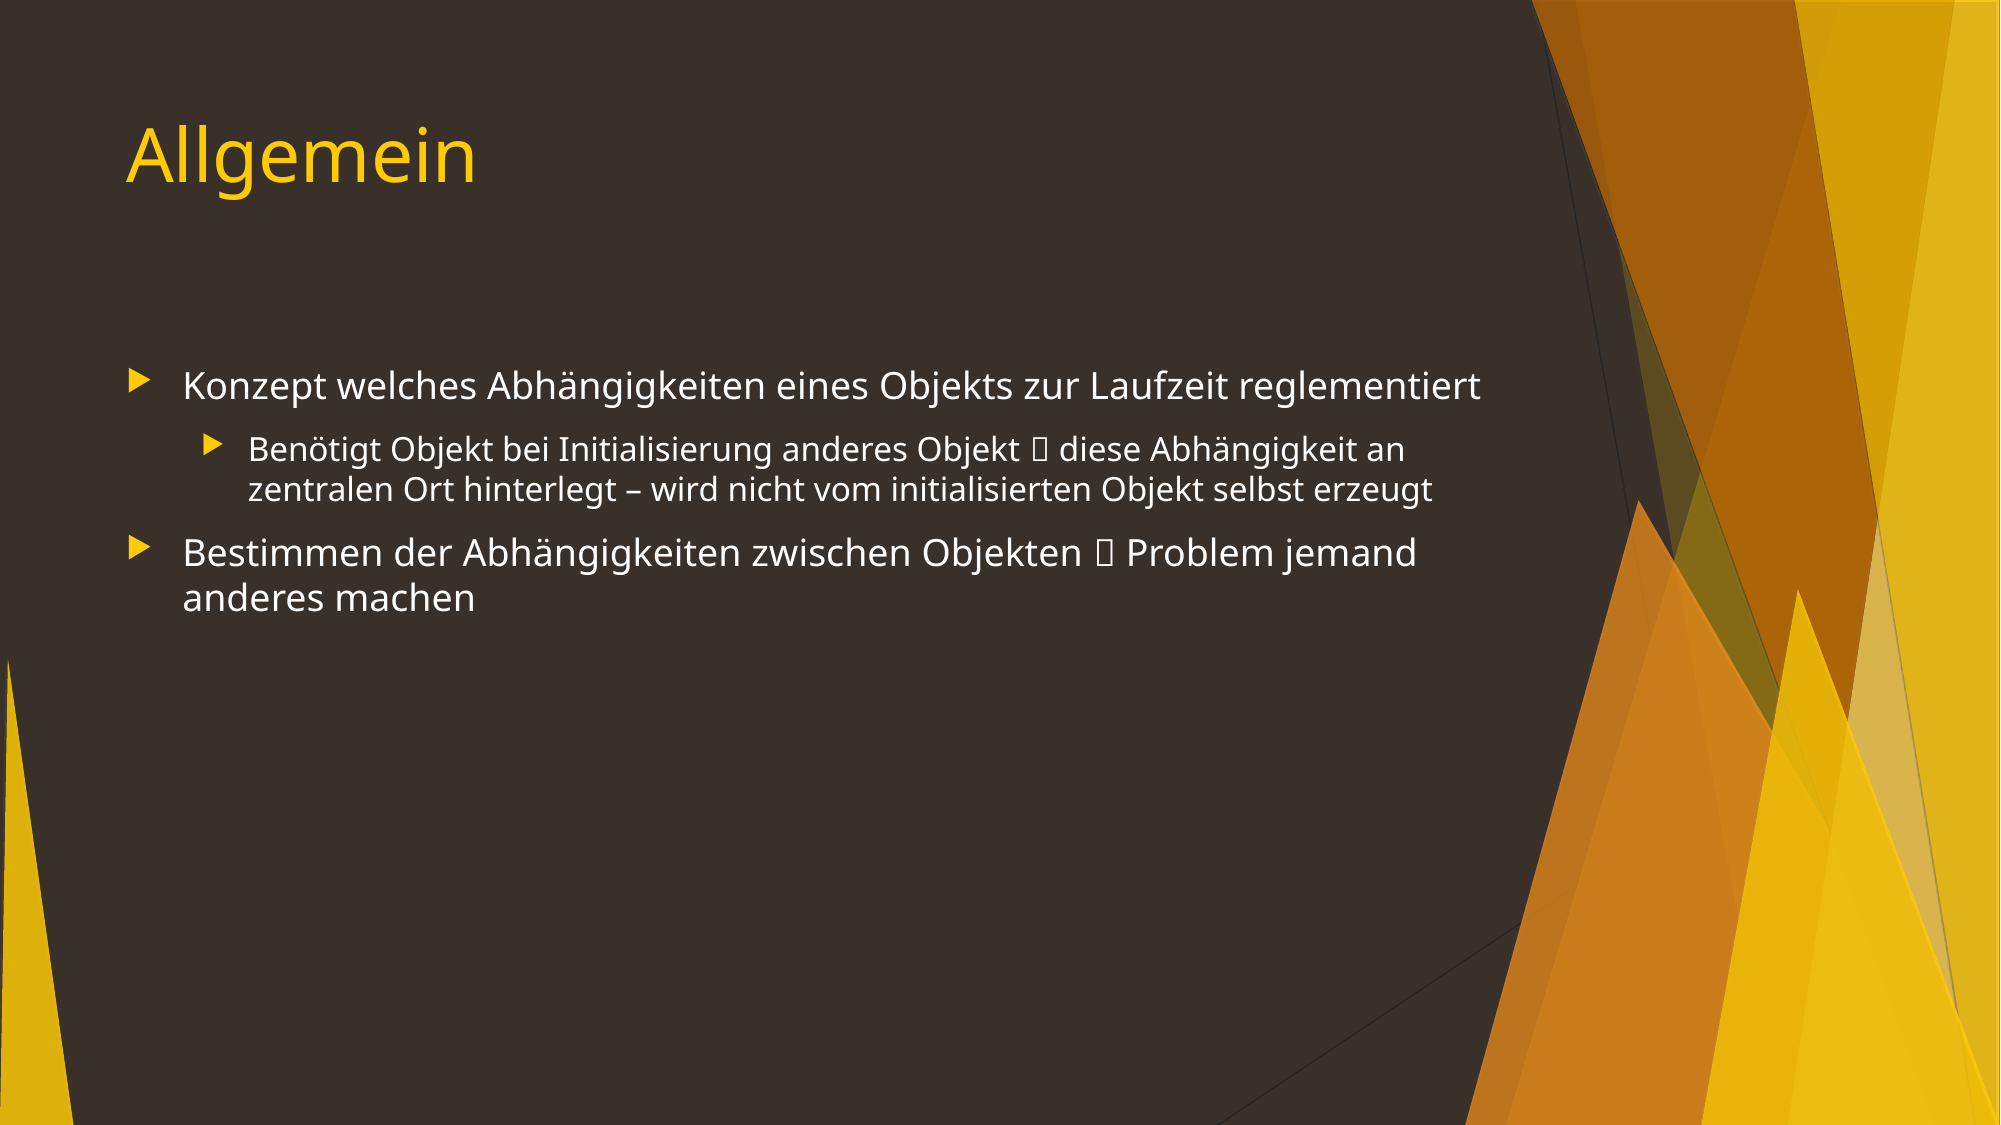

# Allgemein
Konzept welches Abhängigkeiten eines Objekts zur Laufzeit reglementiert
Benötigt Objekt bei Initialisierung anderes Objekt  diese Abhängigkeit an zentralen Ort hinterlegt – wird nicht vom initialisierten Objekt selbst erzeugt
Bestimmen der Abhängigkeiten zwischen Objekten  Problem jemand anderes machen